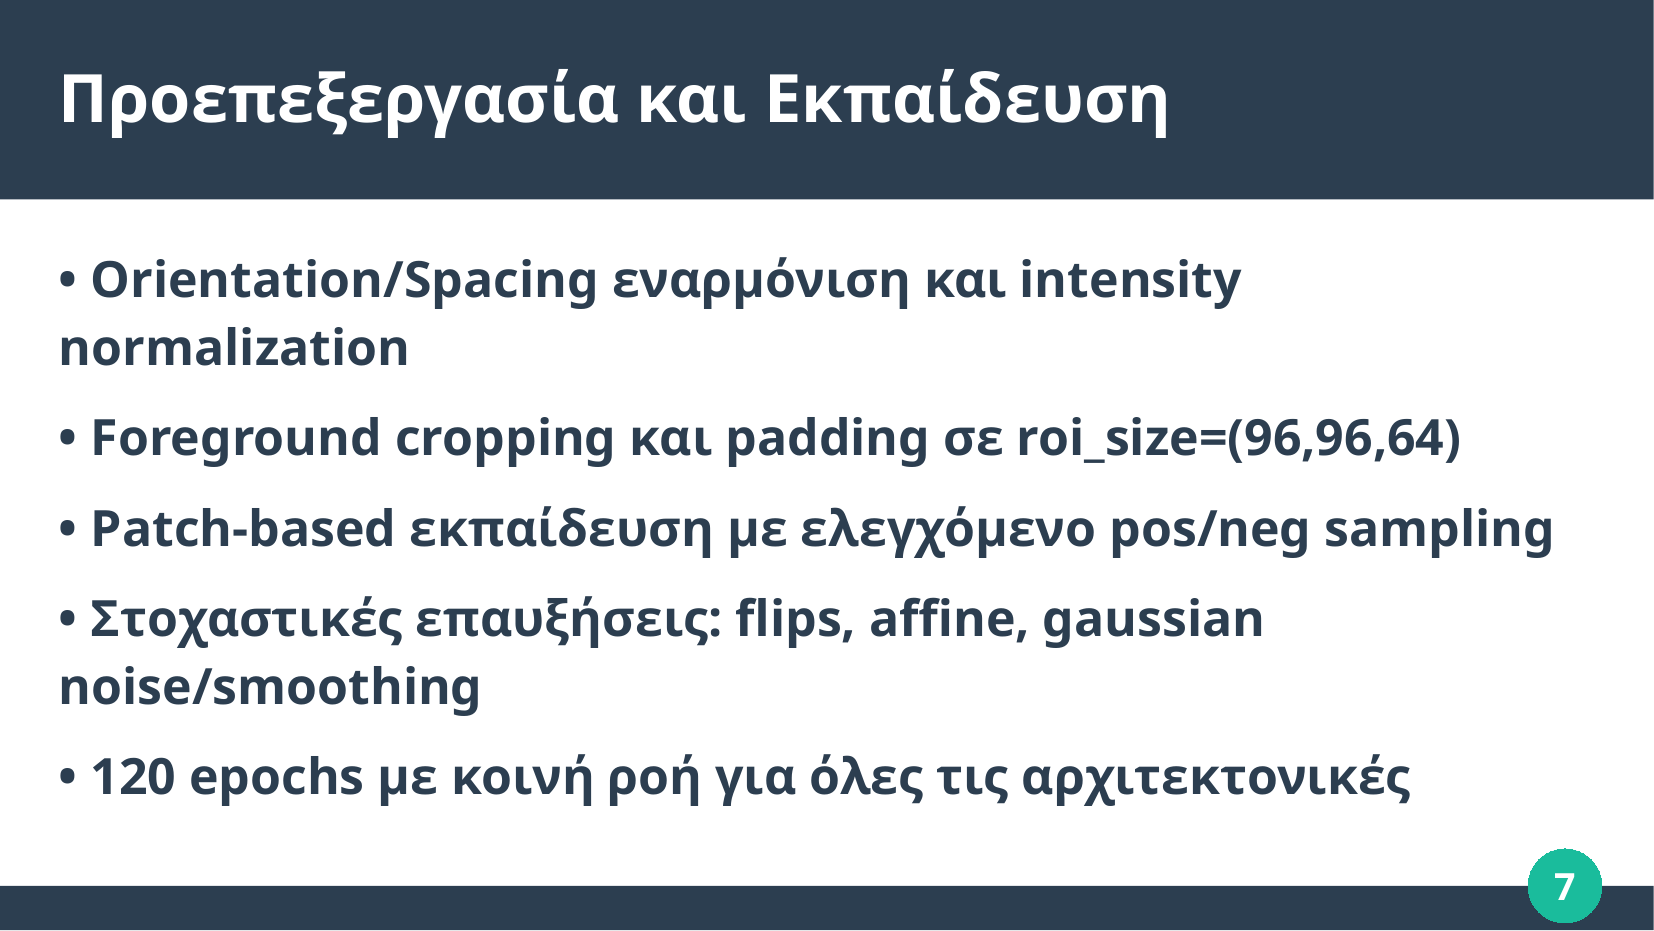

# Προεπεξεργασία και Εκπαίδευση
• Orientation/Spacing εναρμόνιση και intensity normalization
• Foreground cropping και padding σε roi_size=(96,96,64)
• Patch-based εκπαίδευση με ελεγχόμενο pos/neg sampling
• Στοχαστικές επαυξήσεις: flips, affine, gaussian noise/smoothing
• 120 epochs με κοινή ροή για όλες τις αρχιτεκτονικές
7